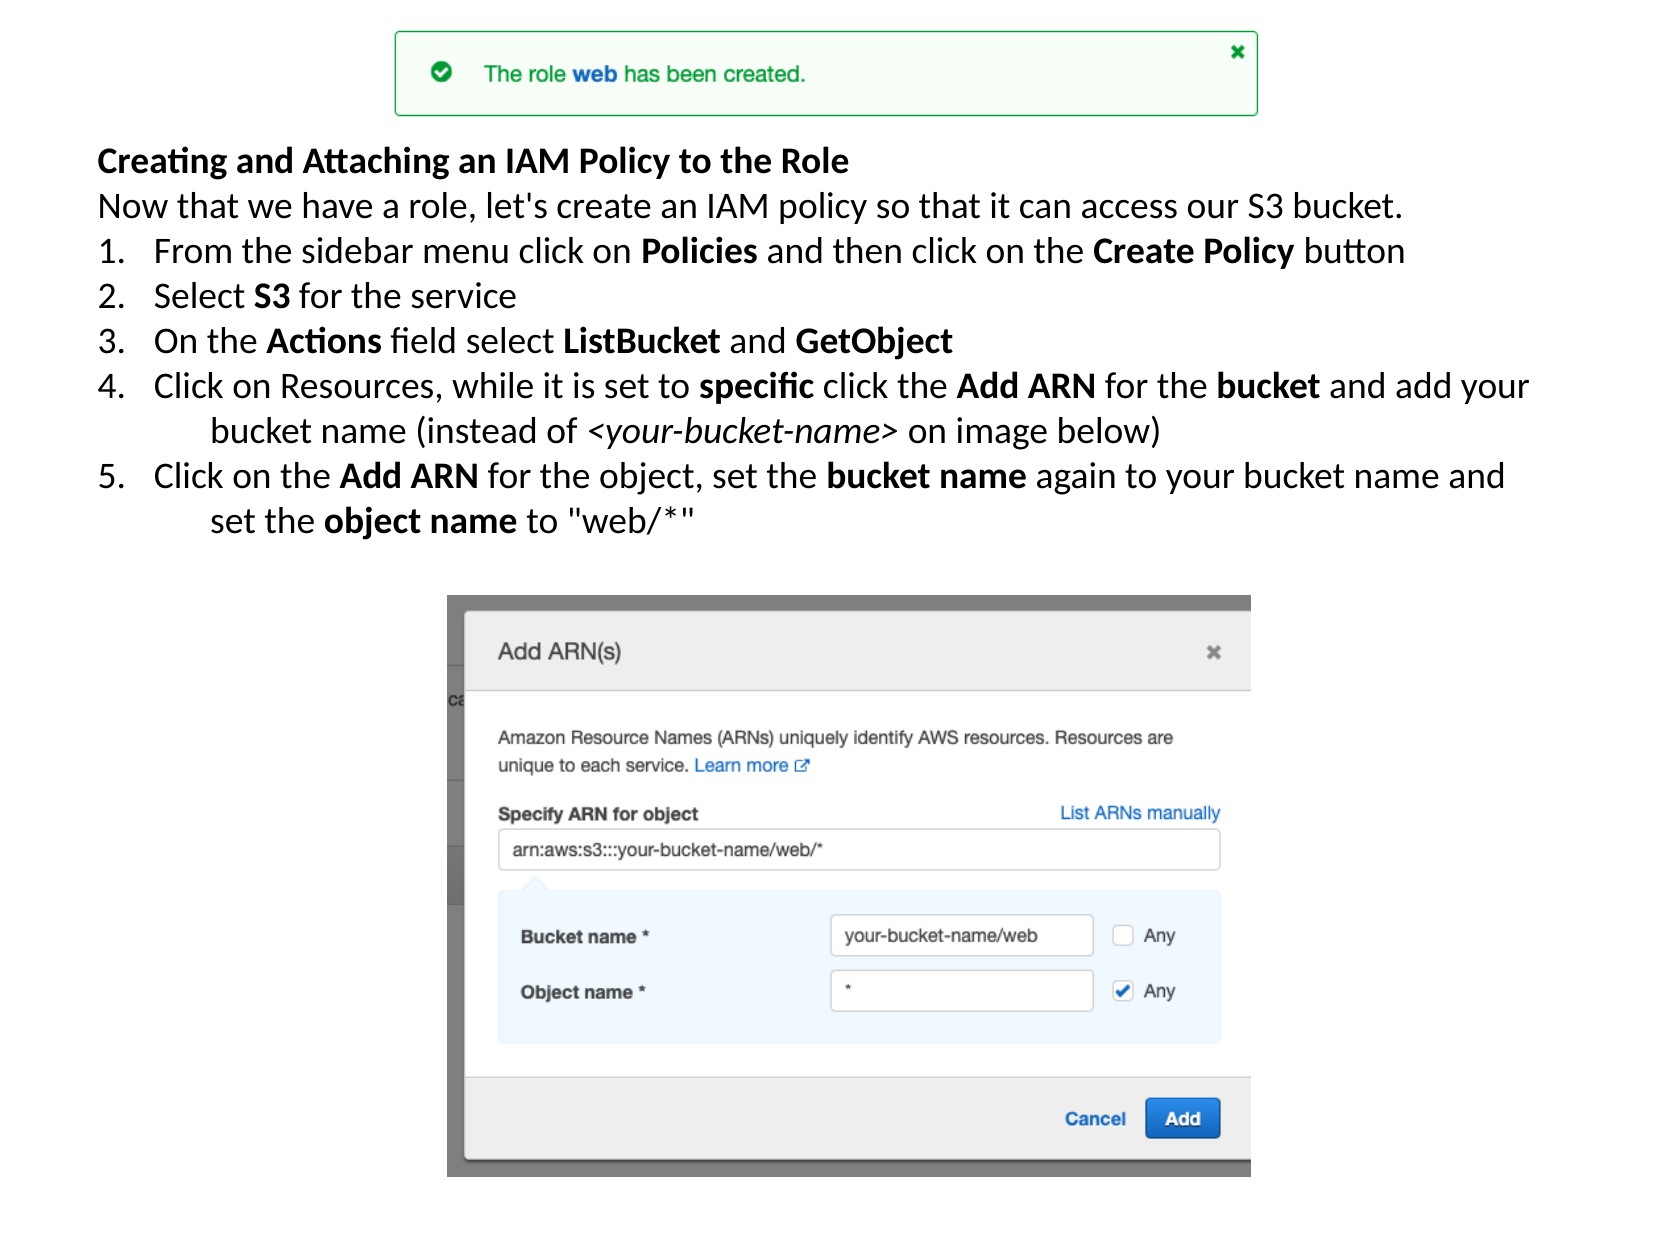

Creating and Attaching an IAM Policy to the Role
Now that we have a role, let's create an IAM policy so that it can access our S3 bucket.
From the sidebar menu click on Policies and then click on the Create Policy button
Select S3 for the service
On the Actions field select ListBucket and GetObject
Click on Resources, while it is set to specific click the Add ARN for the bucket and add your bucket name (instead of <your-bucket-name> on image below)
Click on the Add ARN for the object, set the bucket name again to your bucket name and set the object name to "web/*"